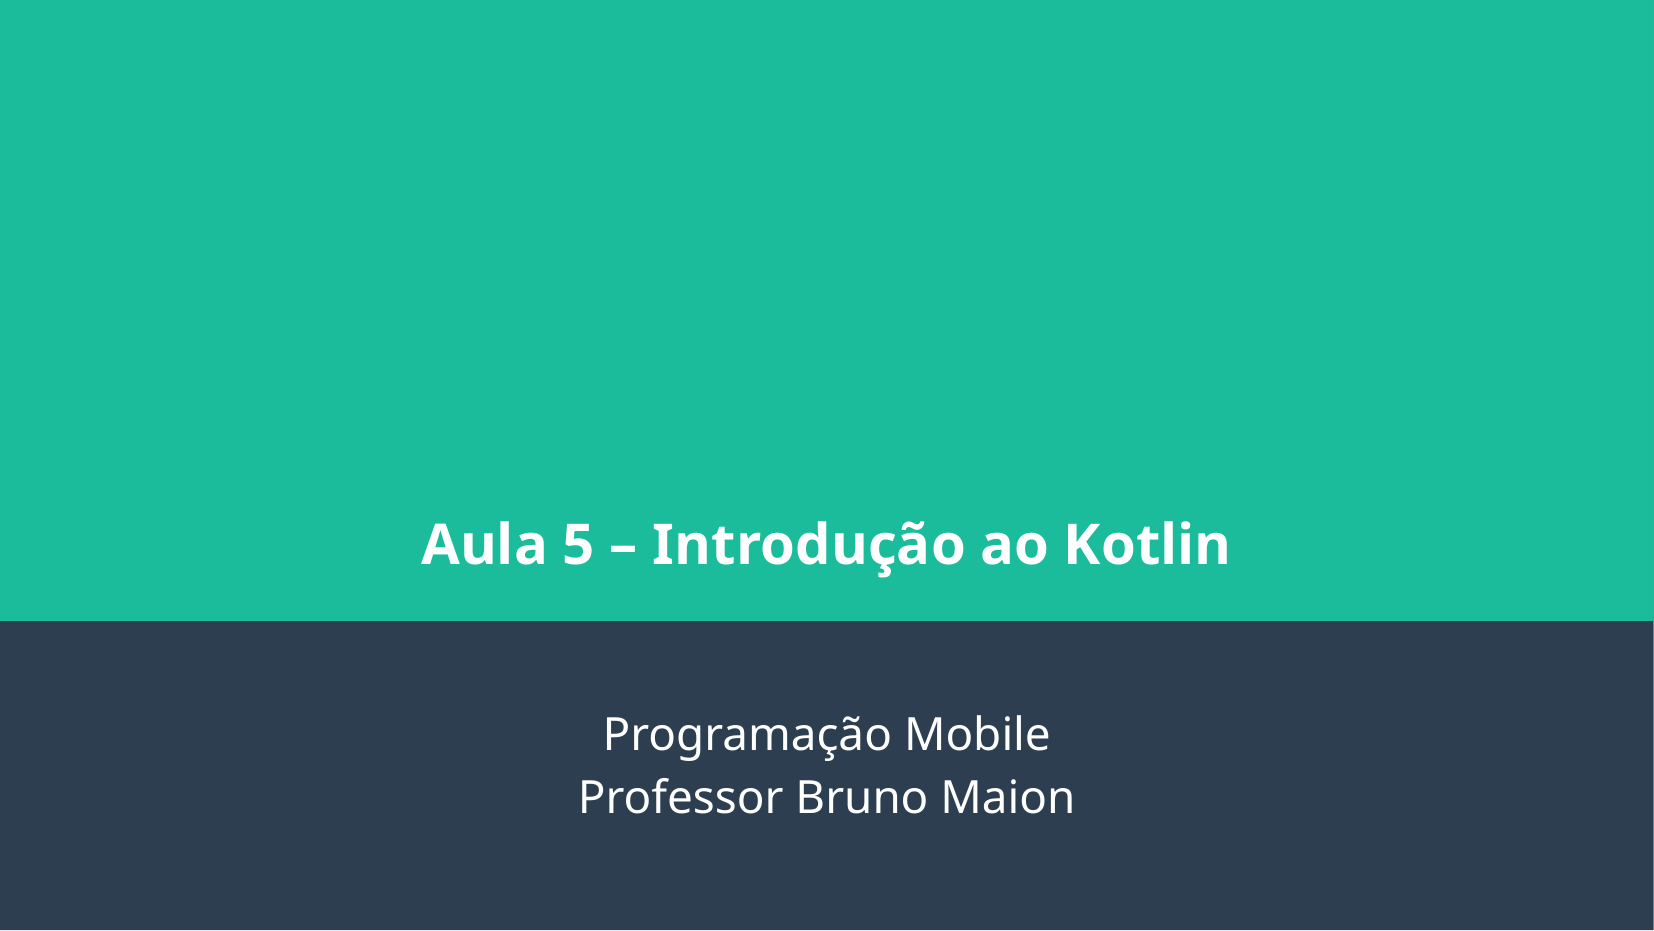

# Aula 5 – Introdução ao Kotlin
Programação Mobile
Professor Bruno Maion